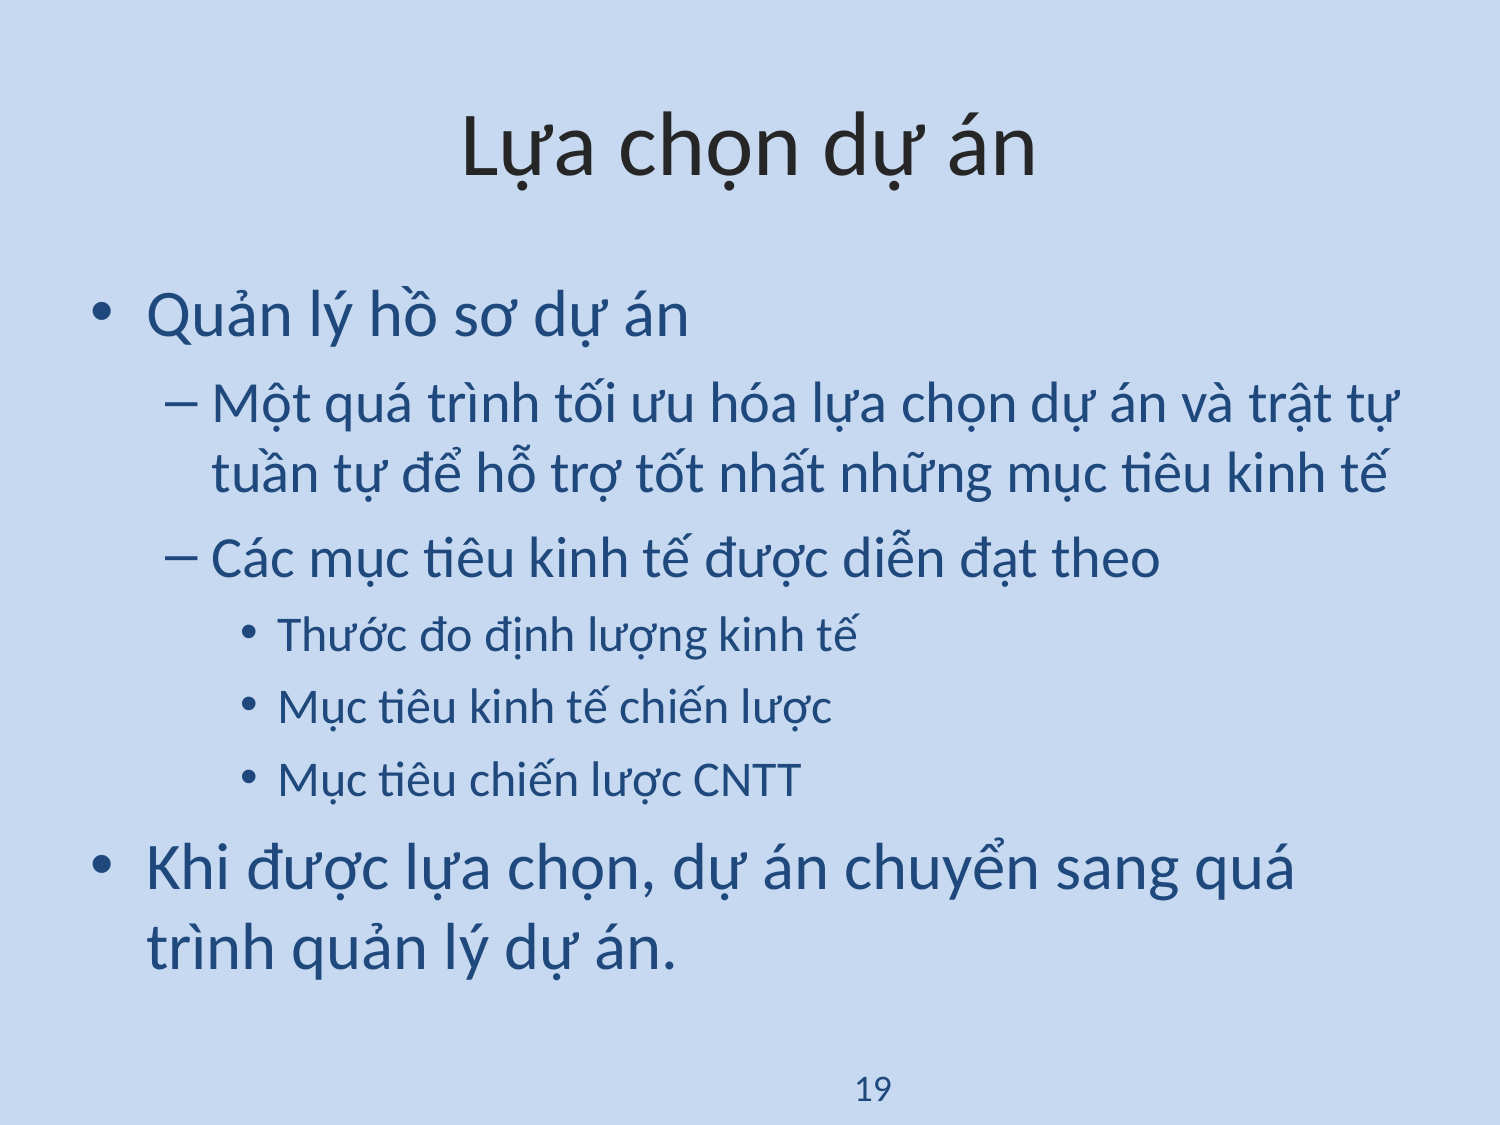

# Lựa chọn dự án
Quản lý hồ sơ dự án
Một quá trình tối ưu hóa lựa chọn dự án và trật tự tuần tự để hỗ trợ tốt nhất những mục tiêu kinh tế
Các mục tiêu kinh tế được diễn đạt theo
Thước đo định lượng kinh tế
Mục tiêu kinh tế chiến lược
Mục tiêu chiến lược CNTT
Khi được lựa chọn, dự án chuyển sang quá trình quản lý dự án.